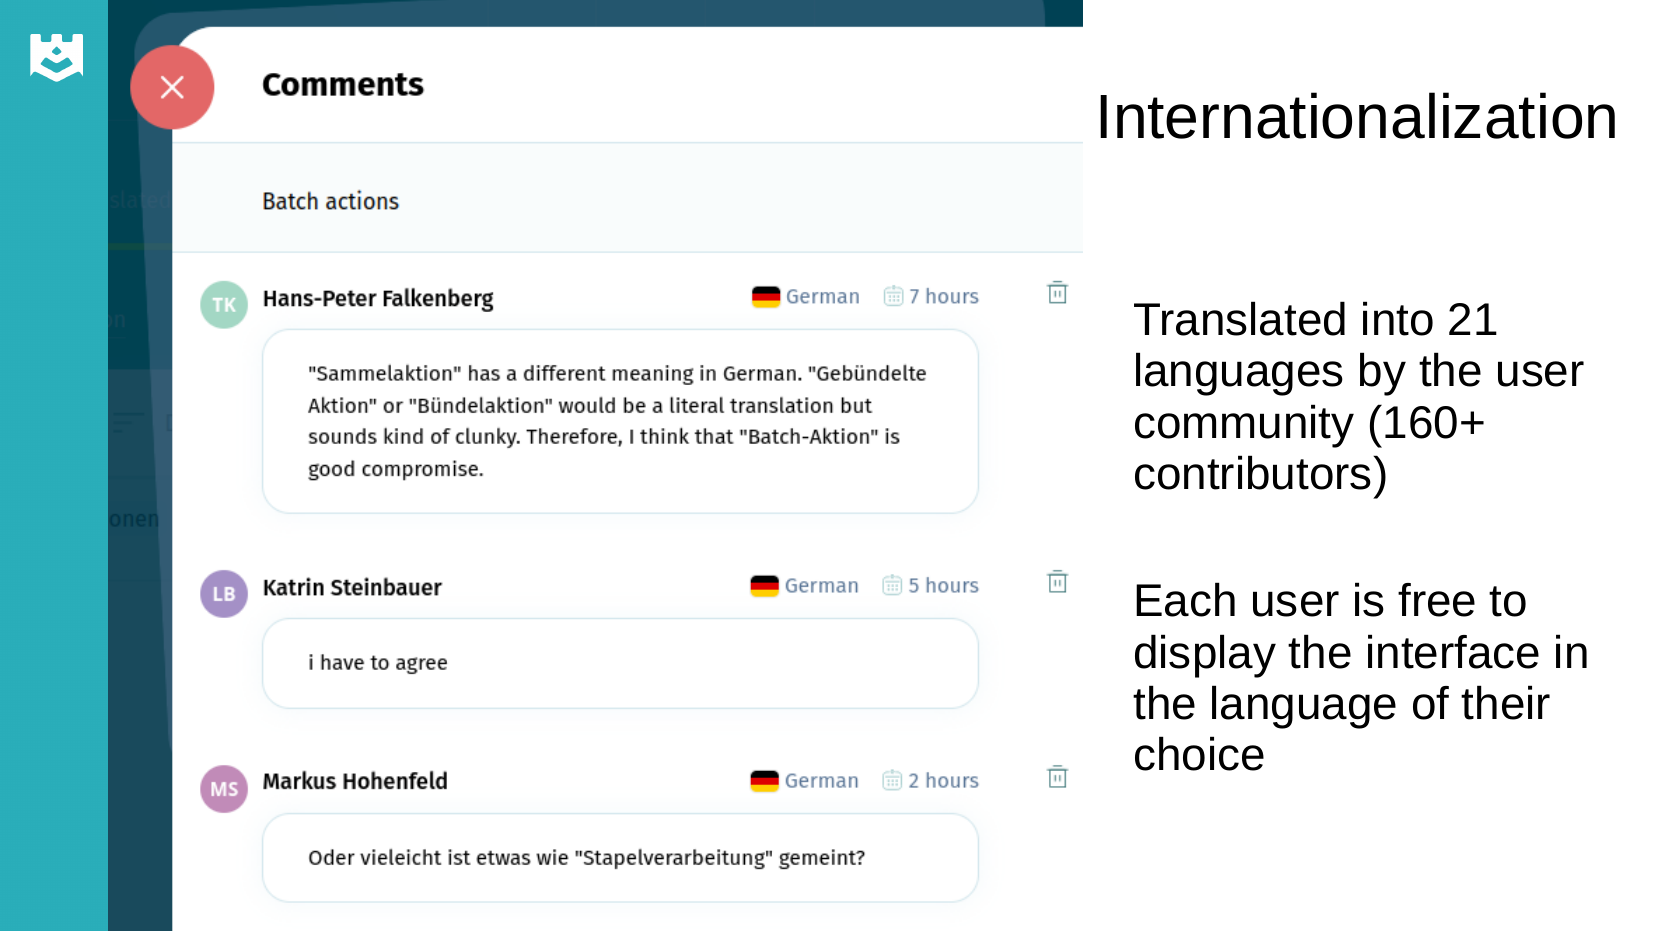

Internationalization
Translated into 21 languages ​​by the user community (160+ contributors)
Each user is free to display the interface in the language of their choice